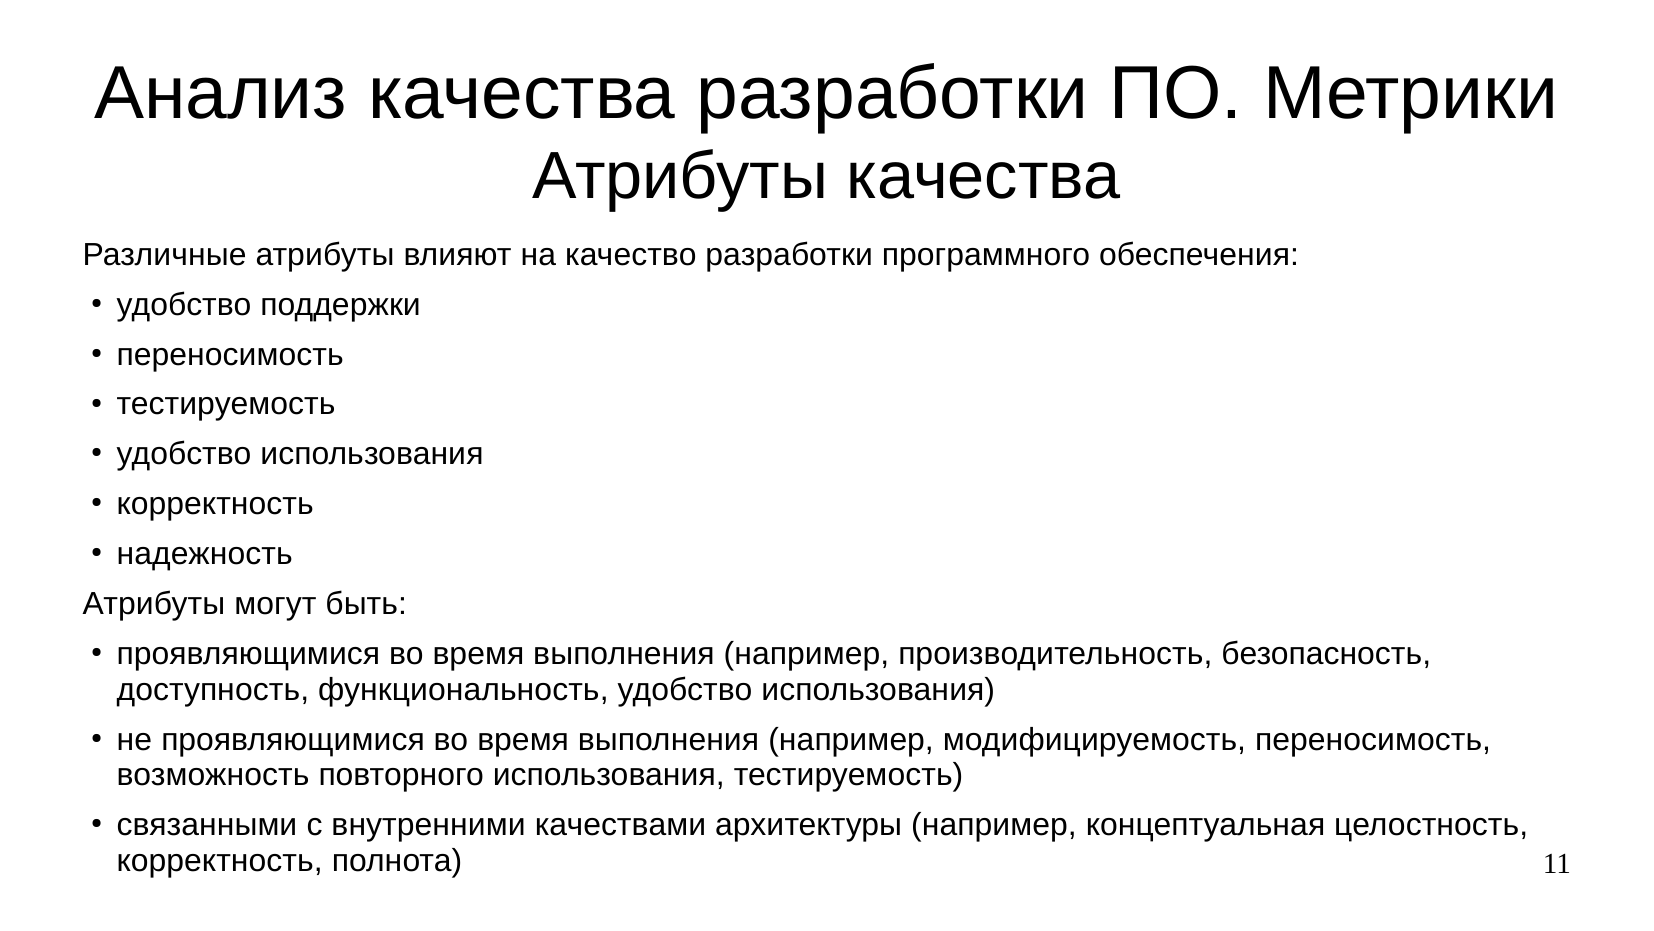

# Анализ качества разработки ПО. Метрики
Атрибуты качества
Различные атрибуты влияют на качество разработки программного обеспечения:
удобство поддержки
переносимость
тестируемость
удобство использования
корректность
надежность
Атрибуты могут быть:
проявляющимися во время выполнения (например, производительность, безопасность, доступность, функциональность, удобство использования)
не проявляющимися во время выполнения (например, модифицируемость, переносимость, возможность повторного использования, тестируемость)
связанными с внутренними качествами архитектуры (например, концептуальная целостность, корректность, полнота)
11